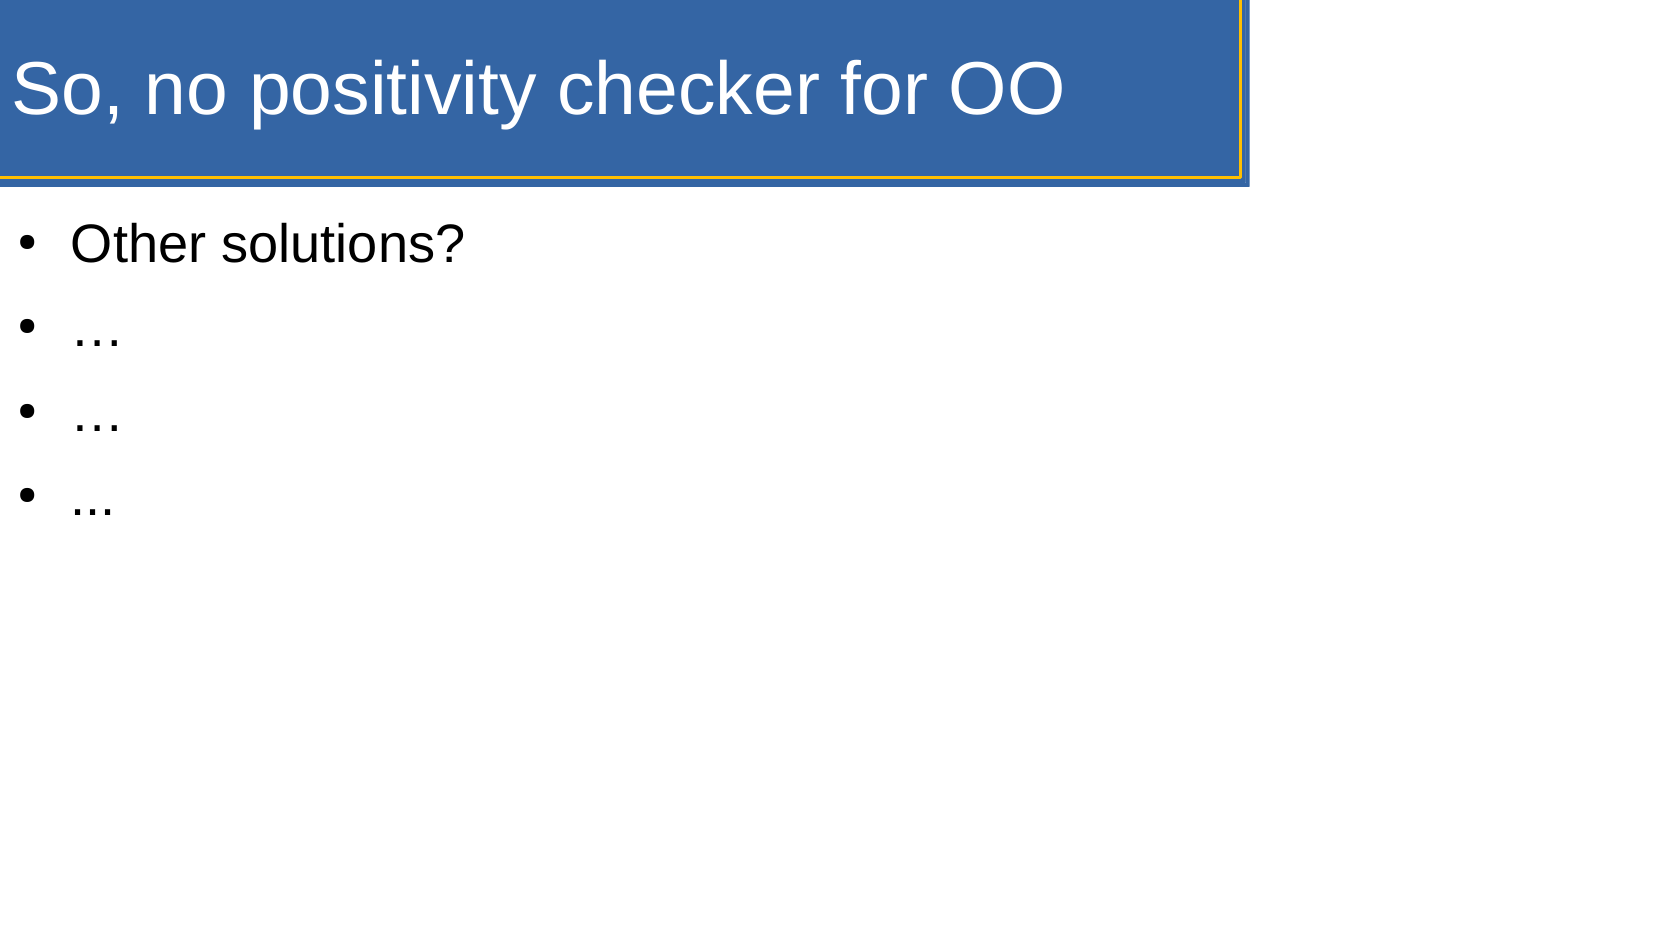

# So, no positivity checker for OO
Other solutions?
…
…
...